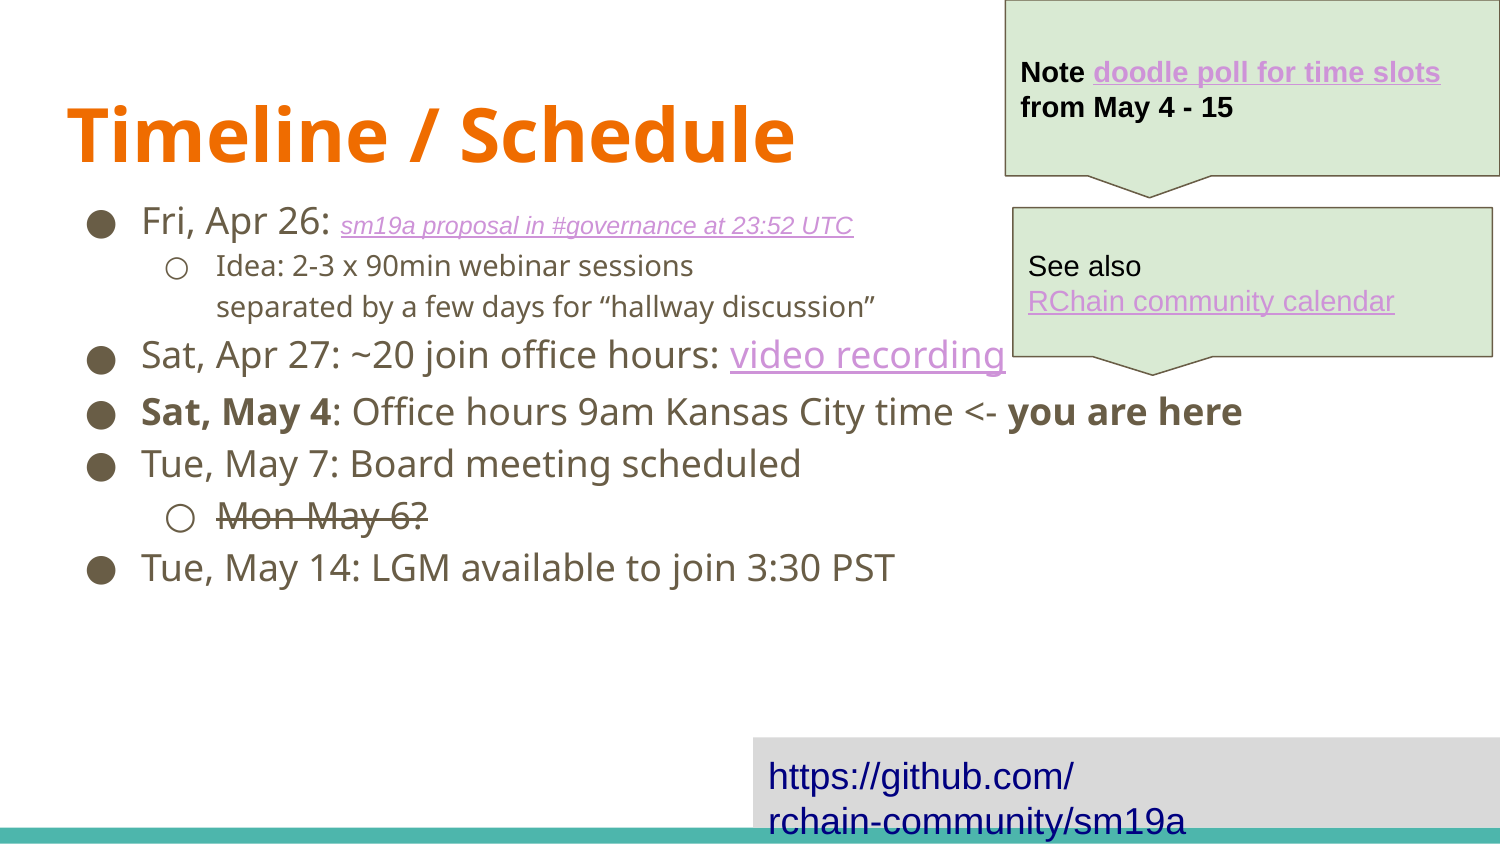

Note doodle poll for time slots from May 4 - 15
# Timeline / Schedule
Fri, Apr 26: sm19a proposal in #governance at 23:52 UTC
Idea: 2-3 x 90min webinar sessions
separated by a few days for “hallway discussion”
Sat, Apr 27: ~20 join office hours: video recording
Sat, May 4: Office hours 9am Kansas City time <- you are here
Tue, May 7: Board meeting scheduled
Mon May 6?
Tue, May 14: LGM available to join 3:30 PST
See also RChain community calendar